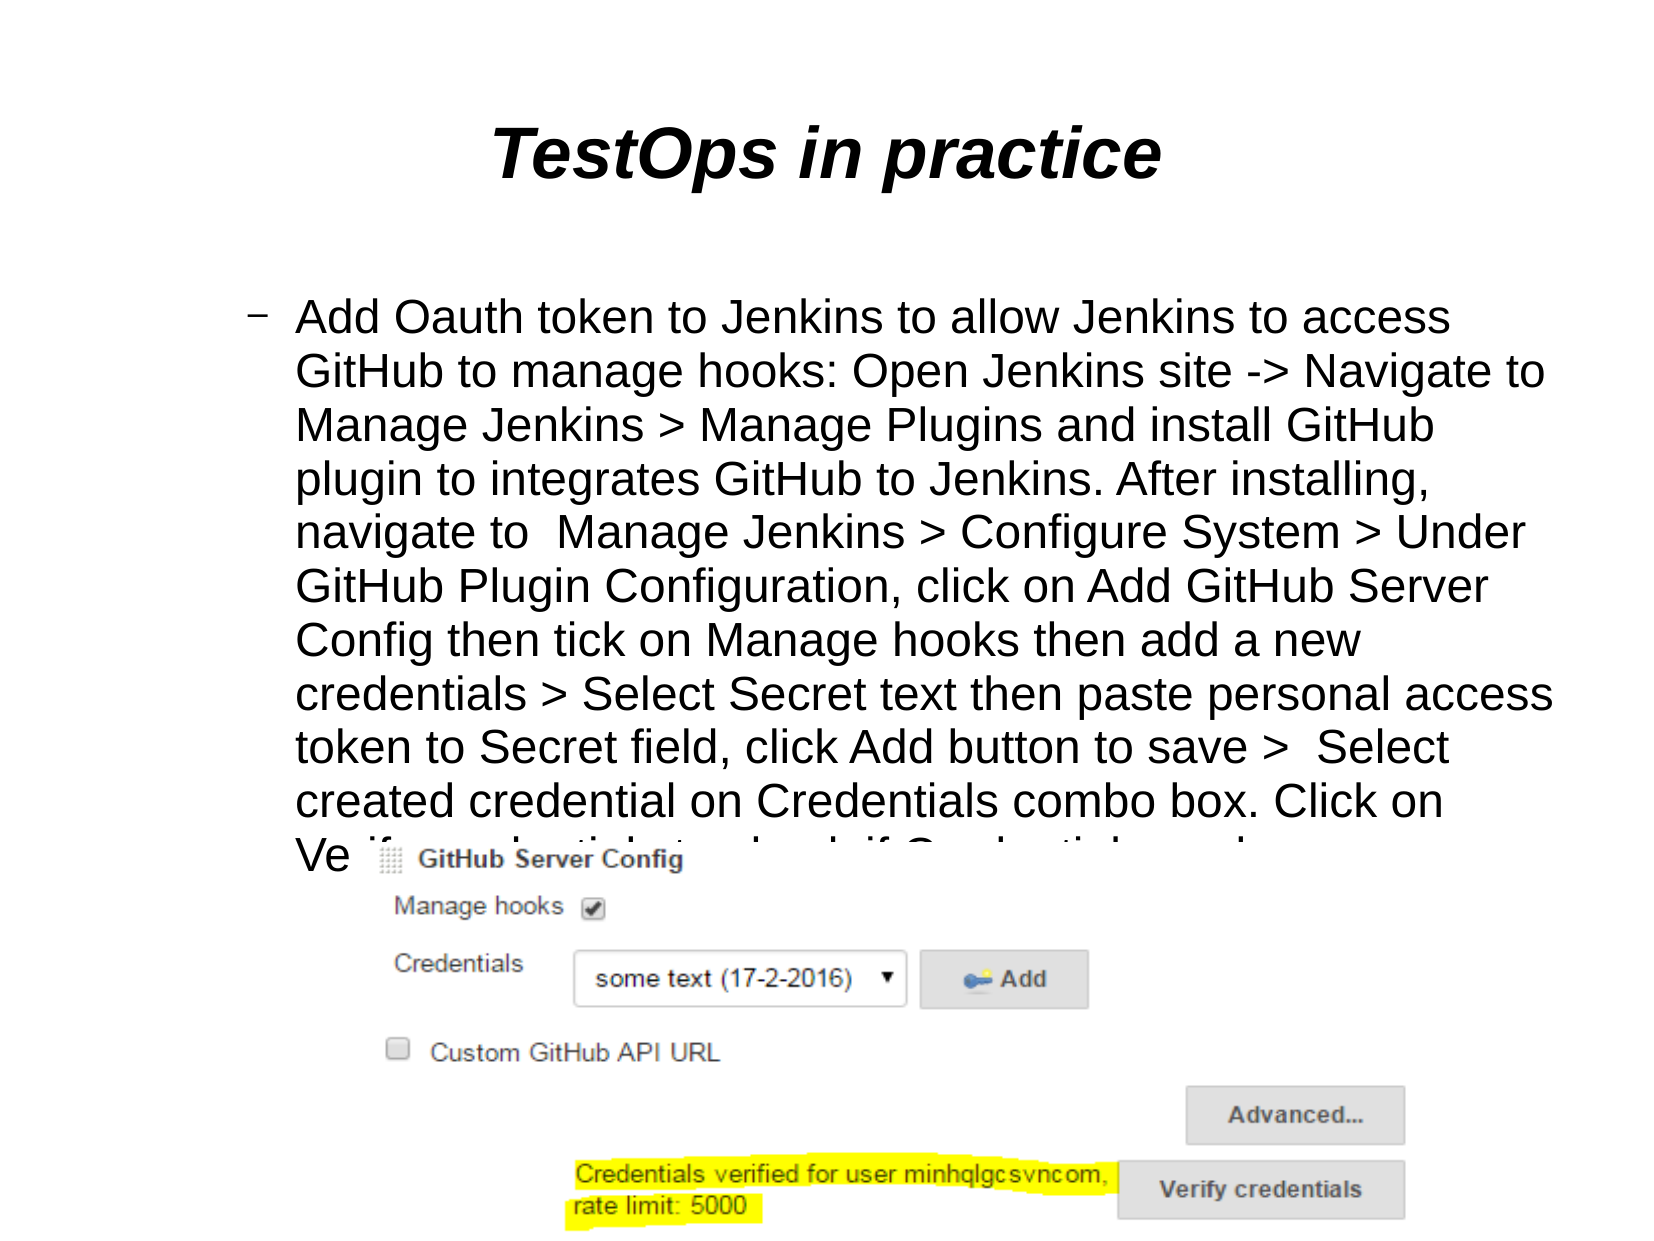

# TestOps in practice
Add Oauth token to Jenkins to allow Jenkins to access GitHub to manage hooks: Open Jenkins site -> Navigate to Manage Jenkins > Manage Plugins and install GitHub plugin to integrates GitHub to Jenkins. After installing, navigate to Manage Jenkins > Configure System > Under GitHub Plugin Configuration, click on Add GitHub Server Config then tick on Manage hooks then add a new credentials > Select Secret text then paste personal access token to Secret field, click Add button to save > Select created credential on Credentials combo box. Click on Verify credentials to check if Credentials works.